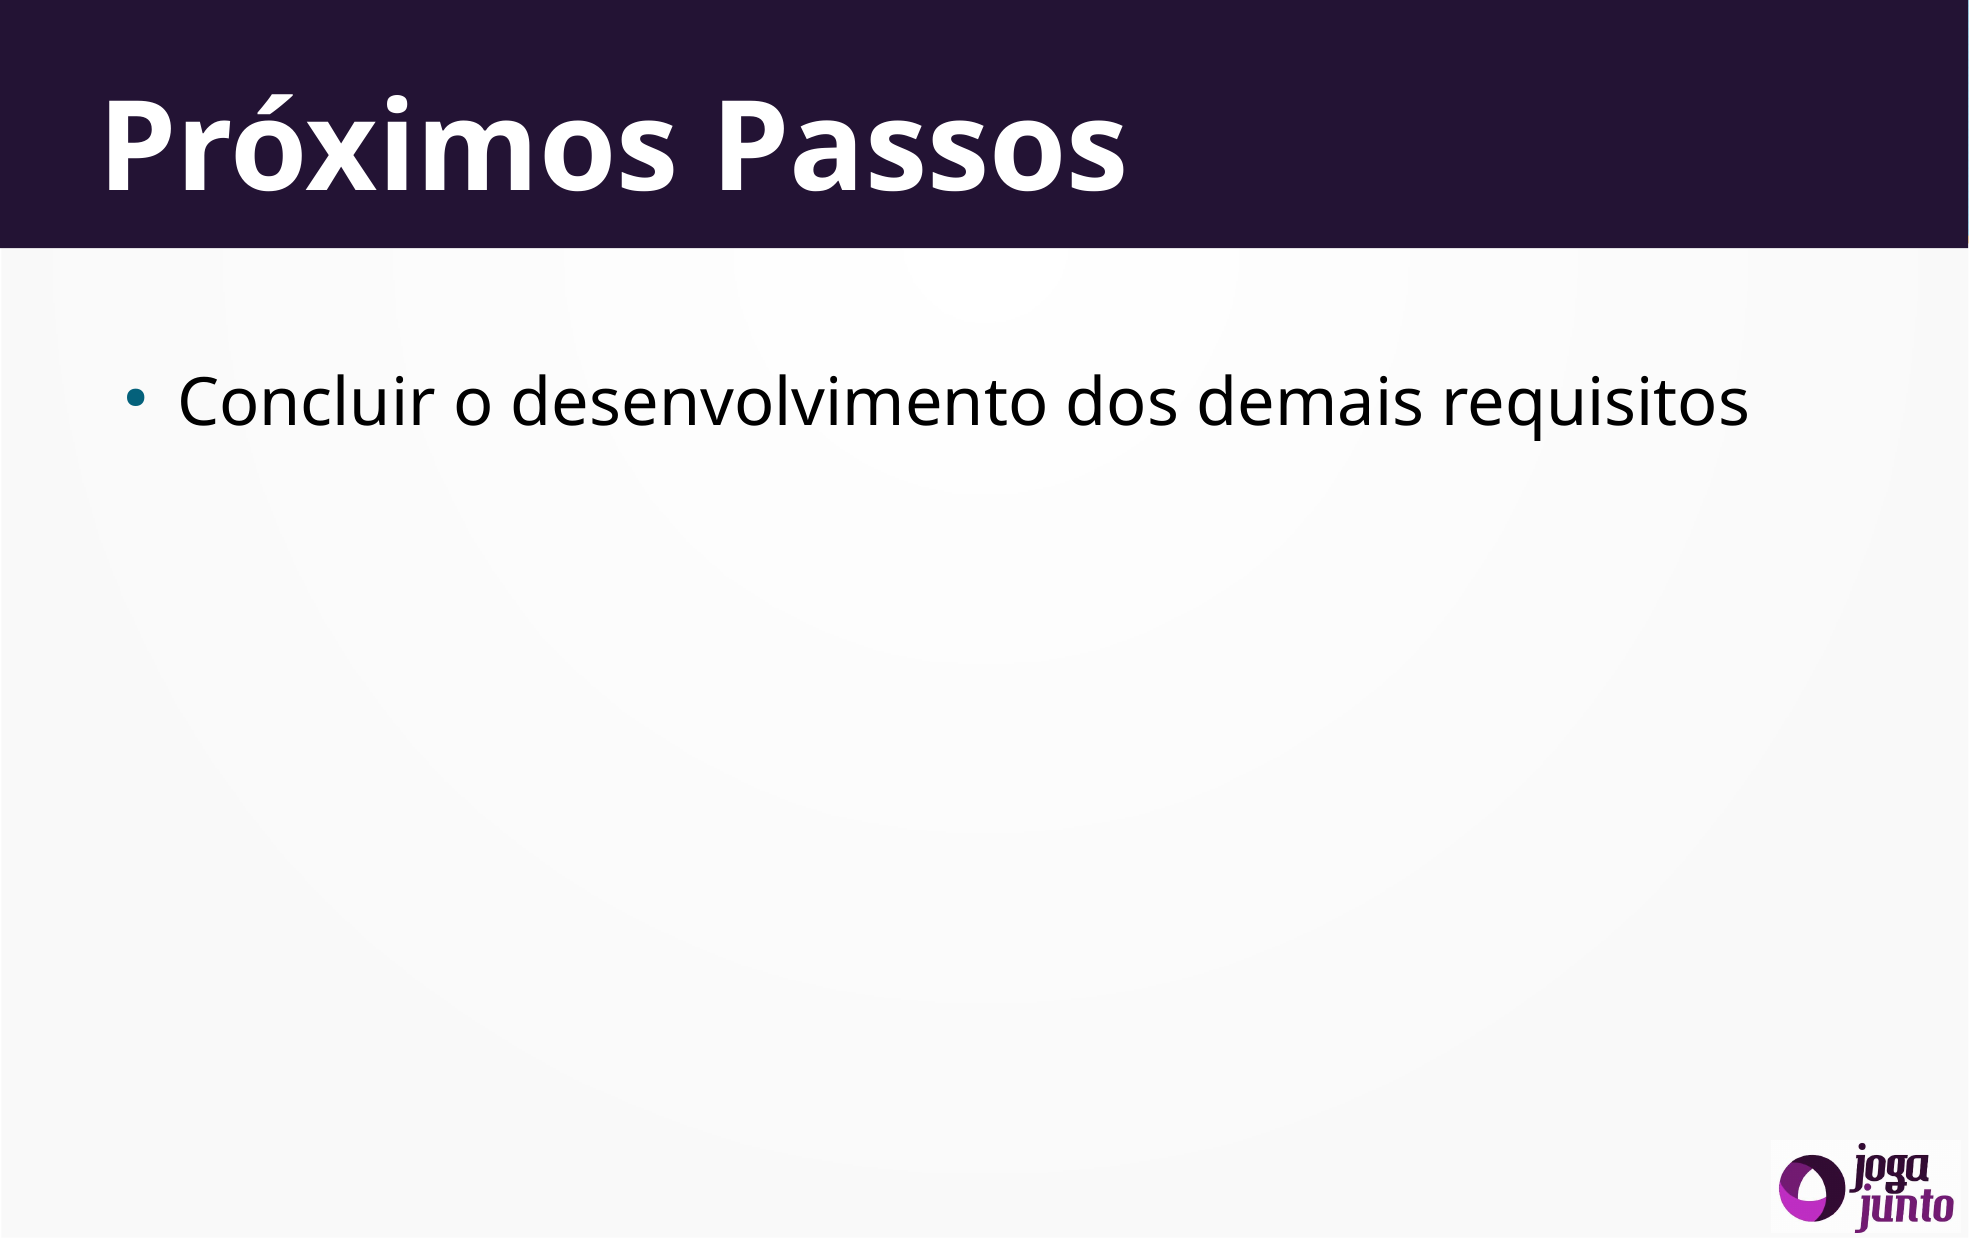

# Próximos Passos
Concluir o desenvolvimento dos demais requisitos